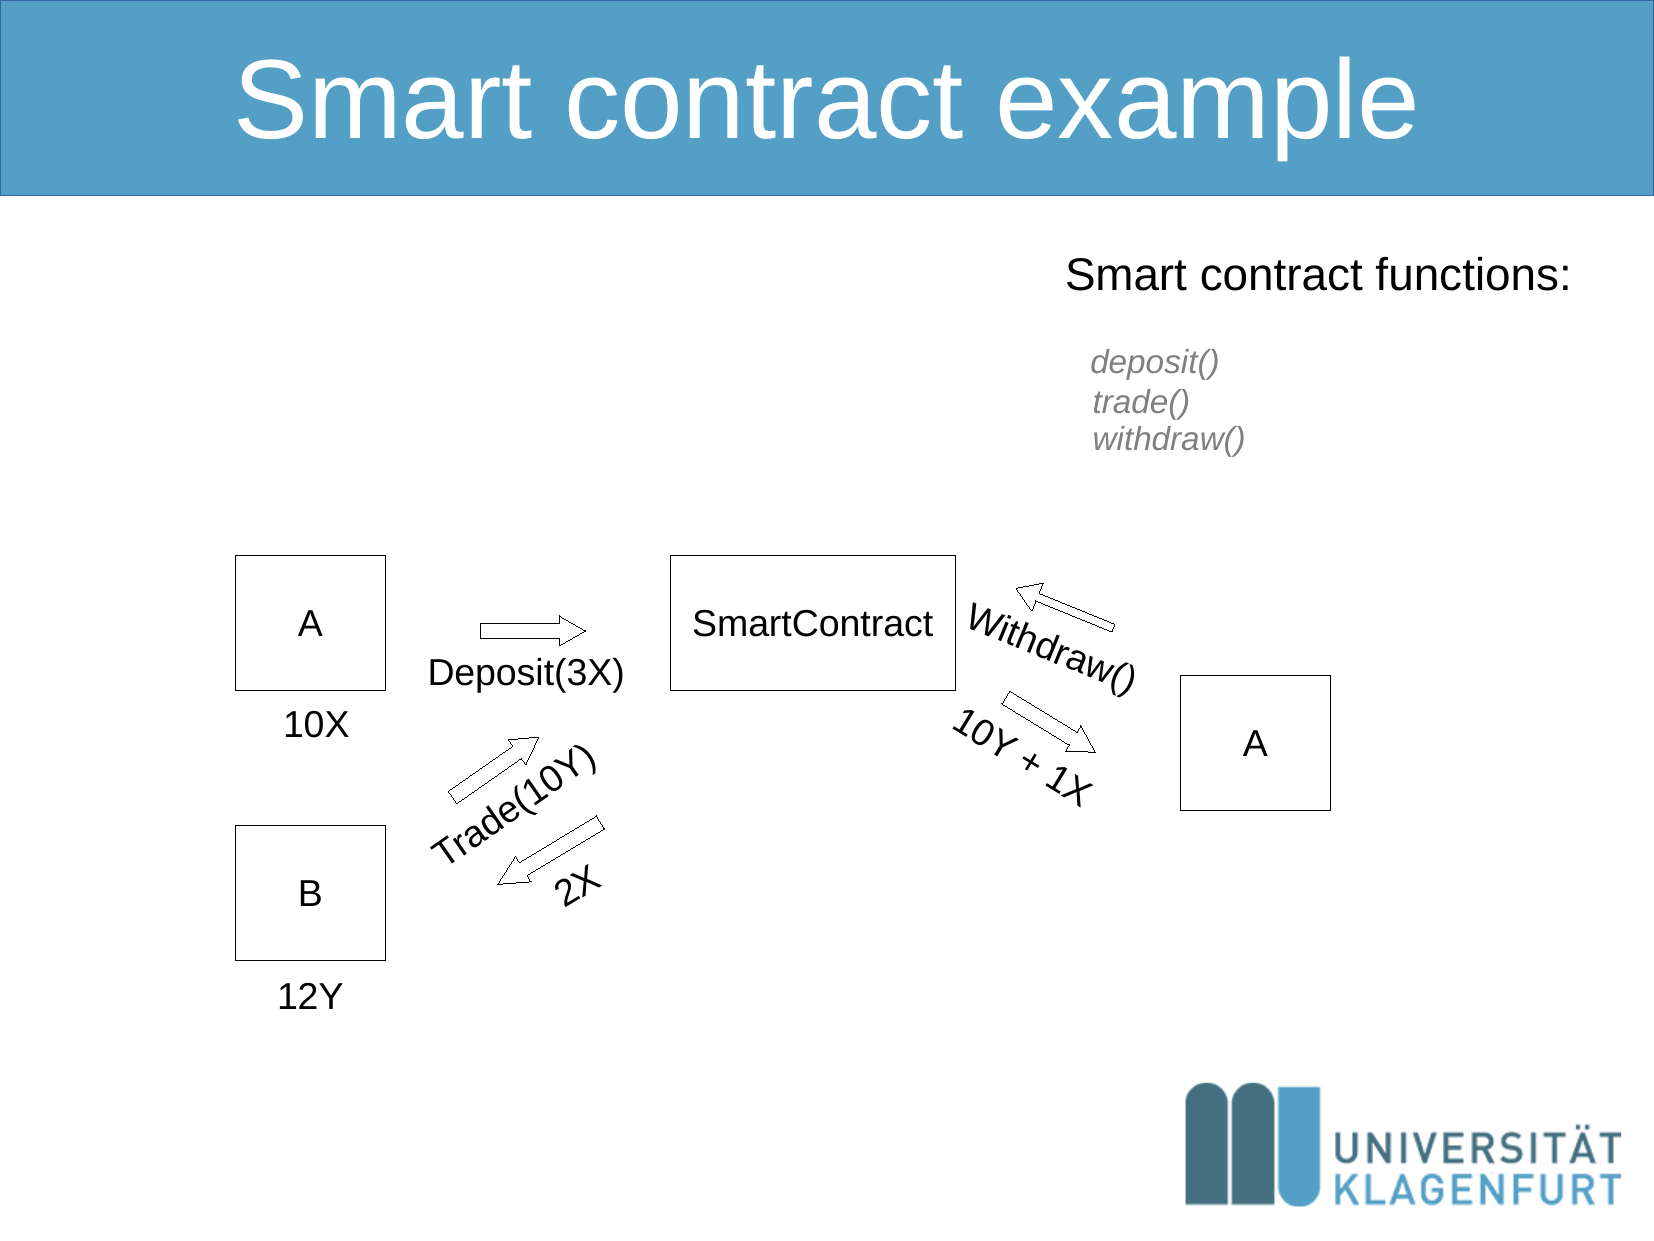

# Smart contract example
Smart contract functions:
 deposit()
 trade()
 withdraw()
A
SmartContract
A
Withdraw()
Deposit(3X)
A
10X
10Y + 1X
Trade(10Y)
B
2X
12Y